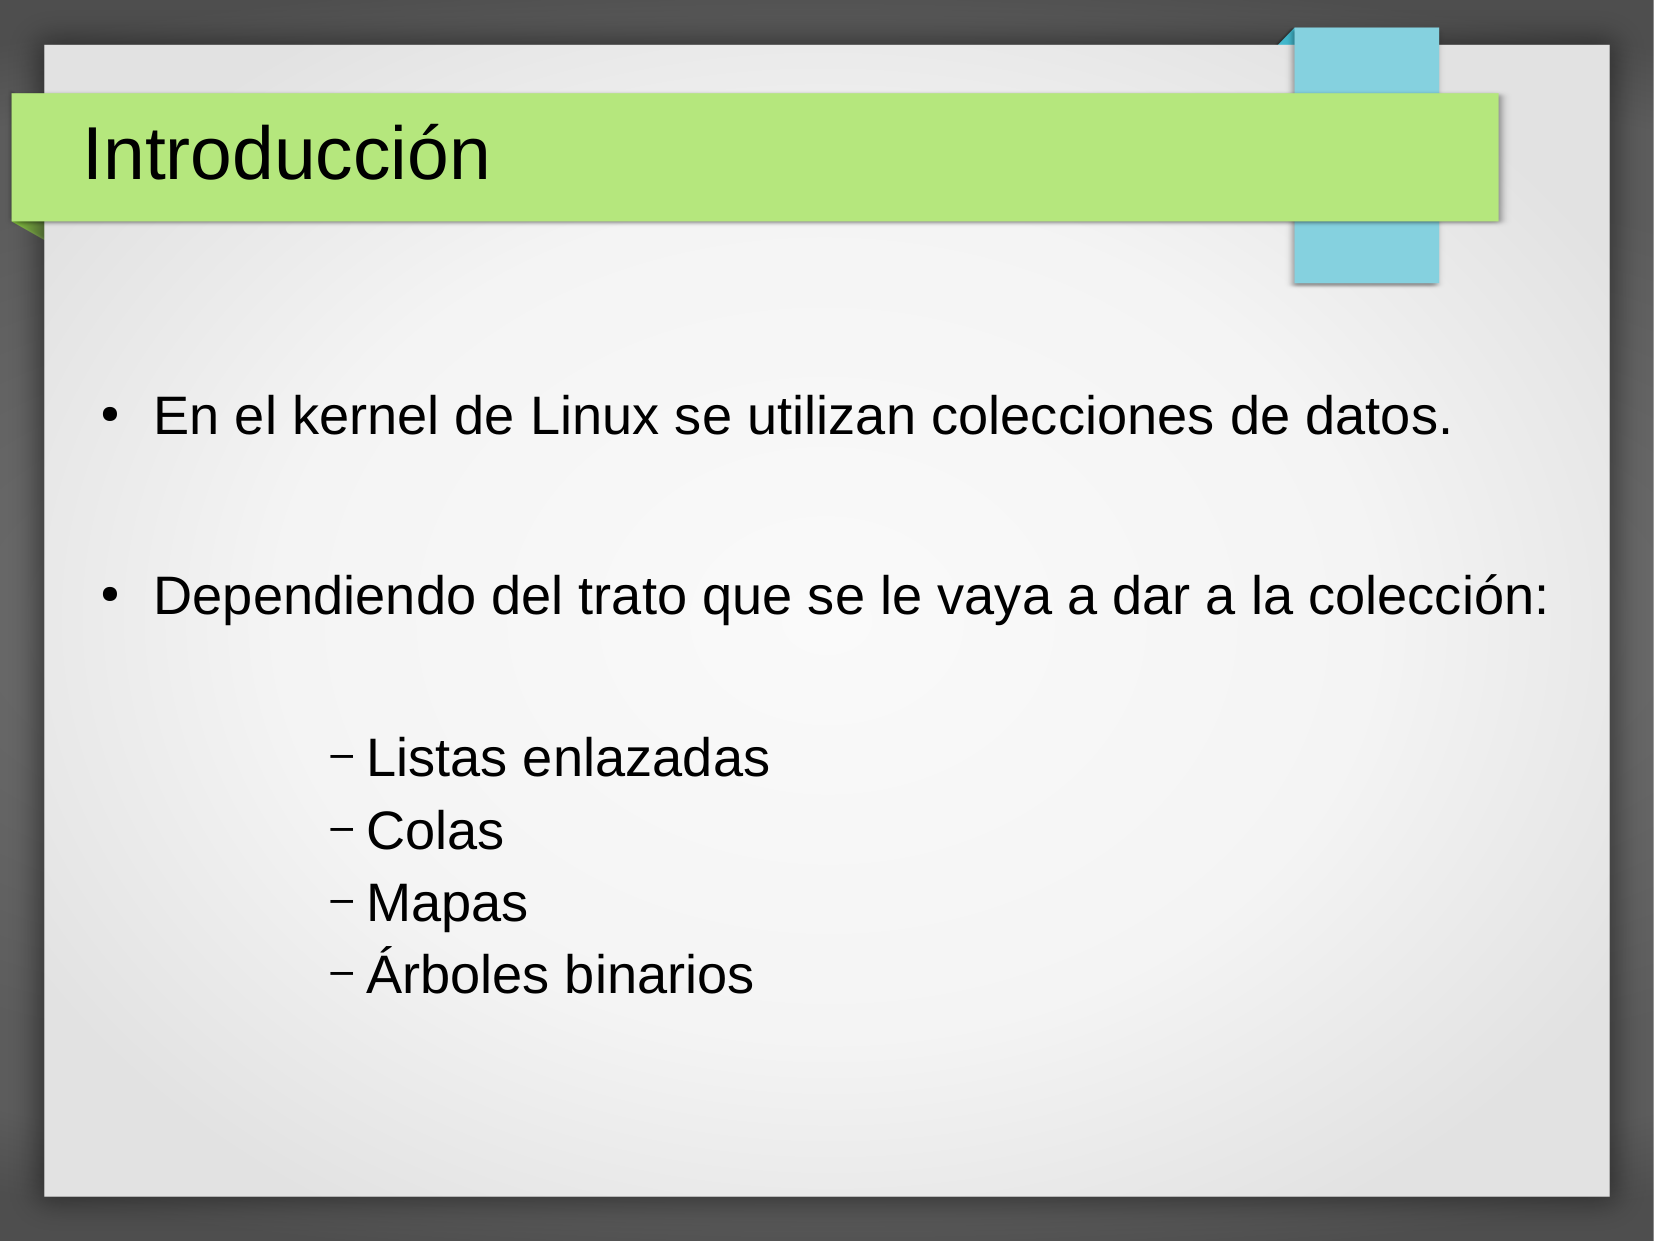

# Introducción
En el kernel de Linux se utilizan colecciones de datos.
Dependiendo del trato que se le vaya a dar a la colección:
Listas enlazadas
Colas
Mapas
Árboles binarios